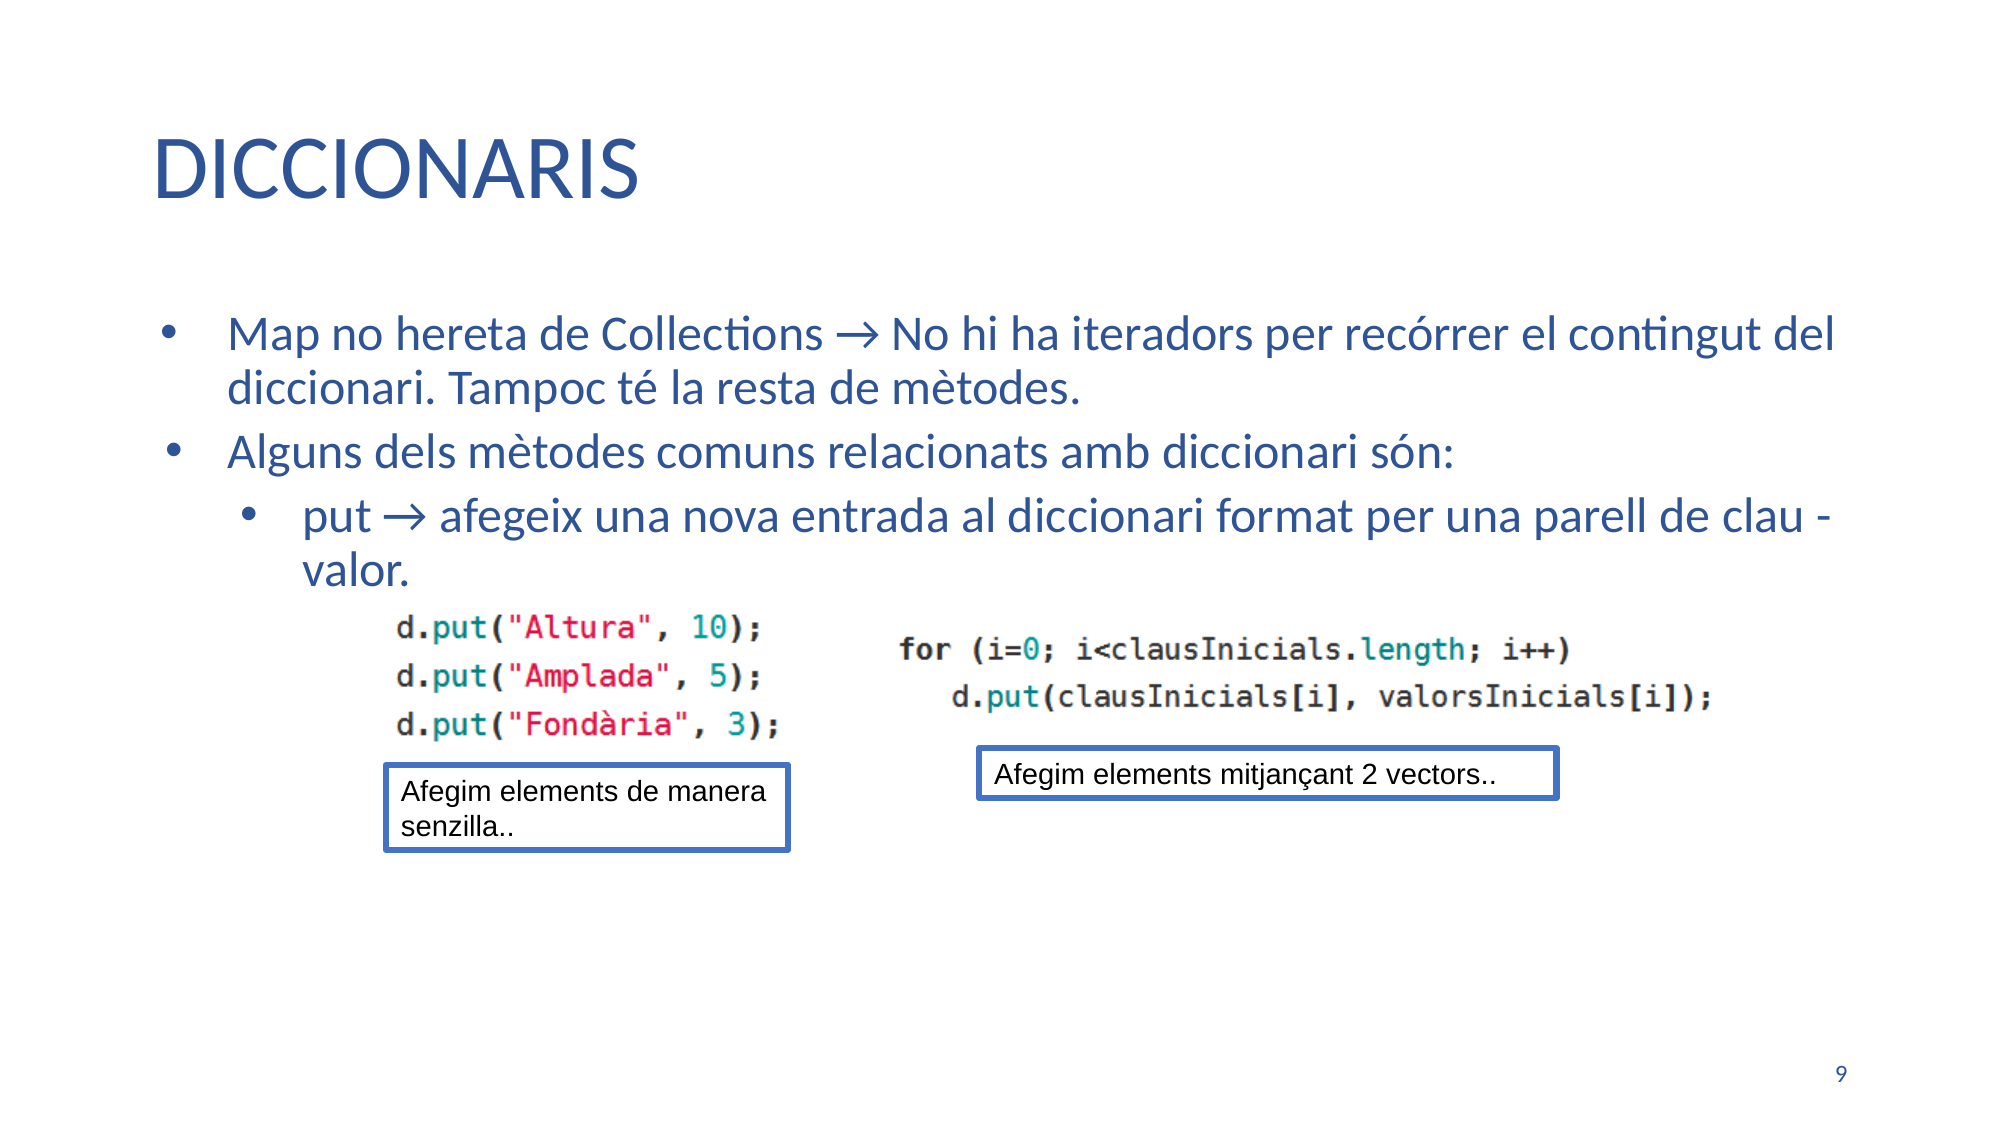

# DICCIONARIS
Map no hereta de Collections → No hi ha iteradors per recórrer el contingut del diccionari. Tampoc té la resta de mètodes.
Alguns dels mètodes comuns relacionats amb diccionari són:
put → afegeix una nova entrada al diccionari format per una parell de clau - valor.
Afegim elements mitjançant 2 vectors..
Afegim elements de manera senzilla..